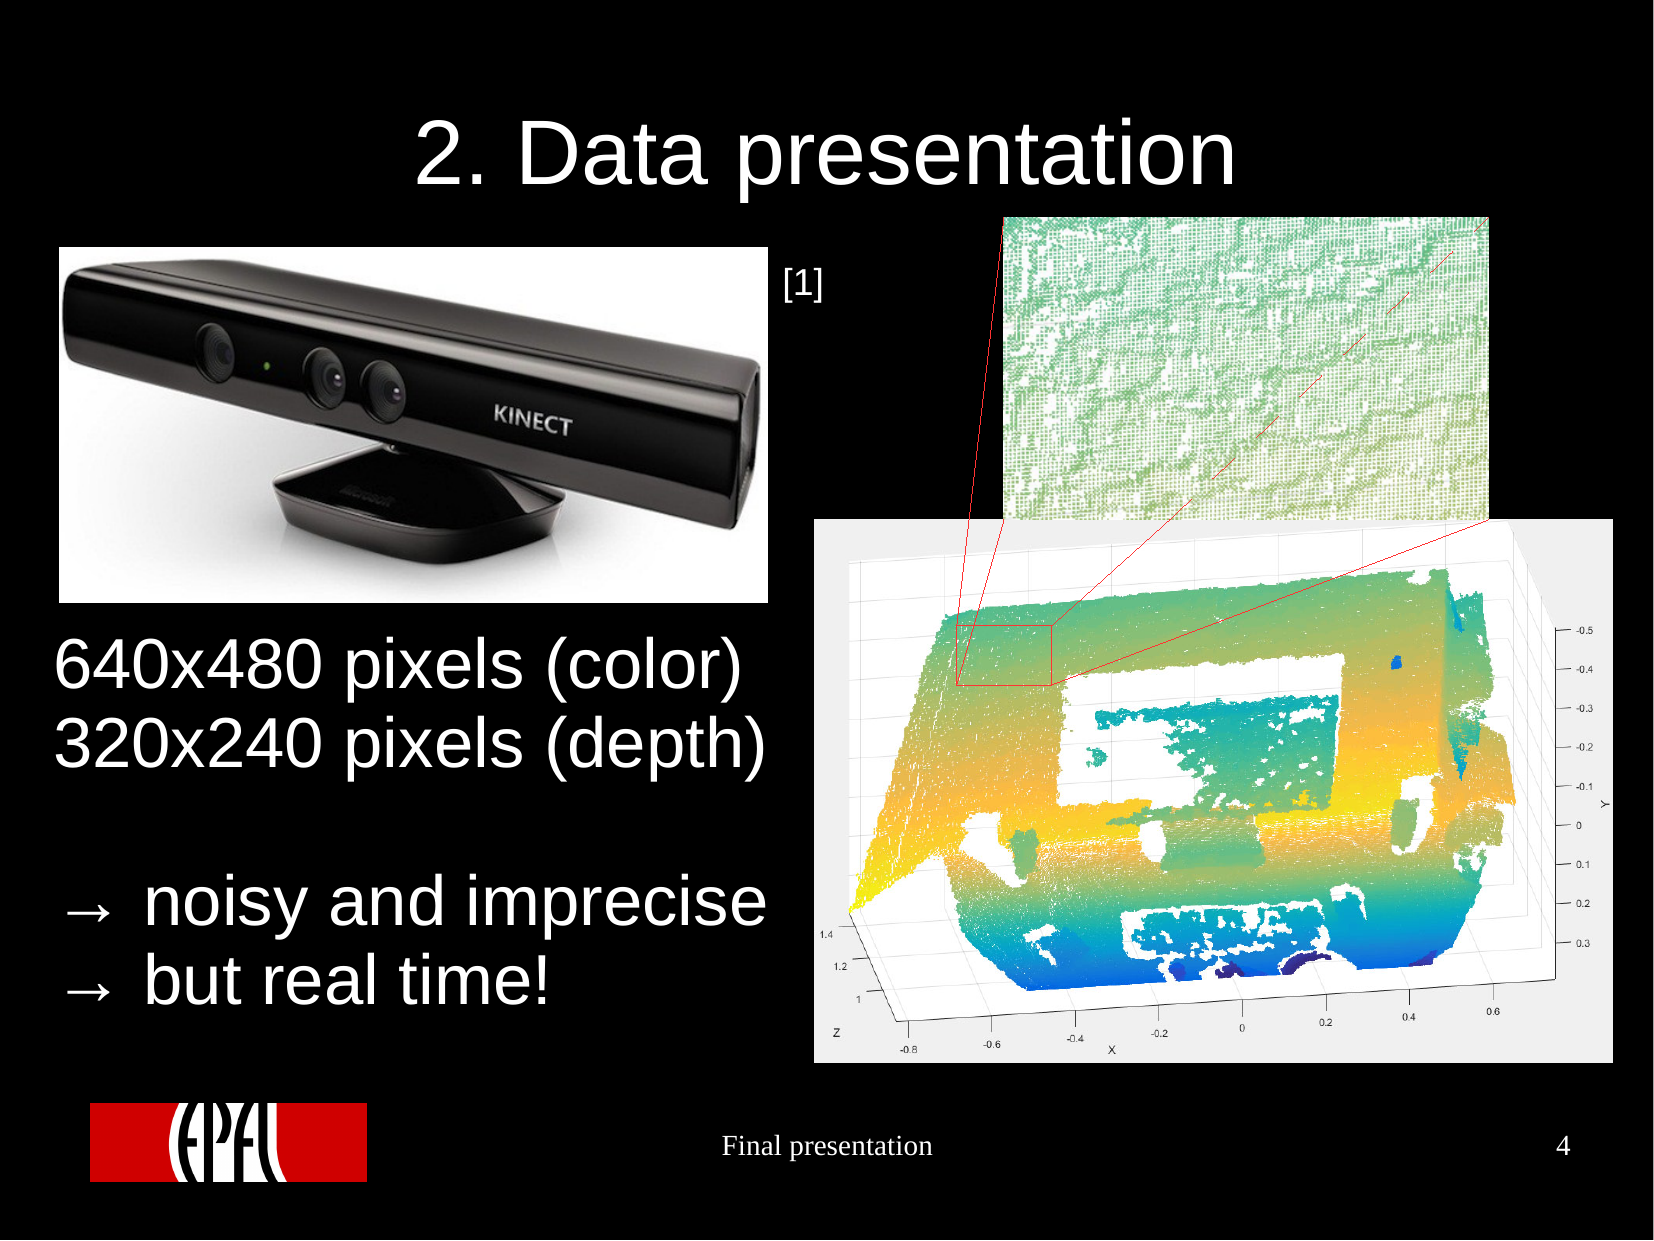

# 2. Data presentation
[1]
640x480 pixels (color)
320x240 pixels (depth)
→ noisy and imprecise
→ but real time!
Final presentation
4